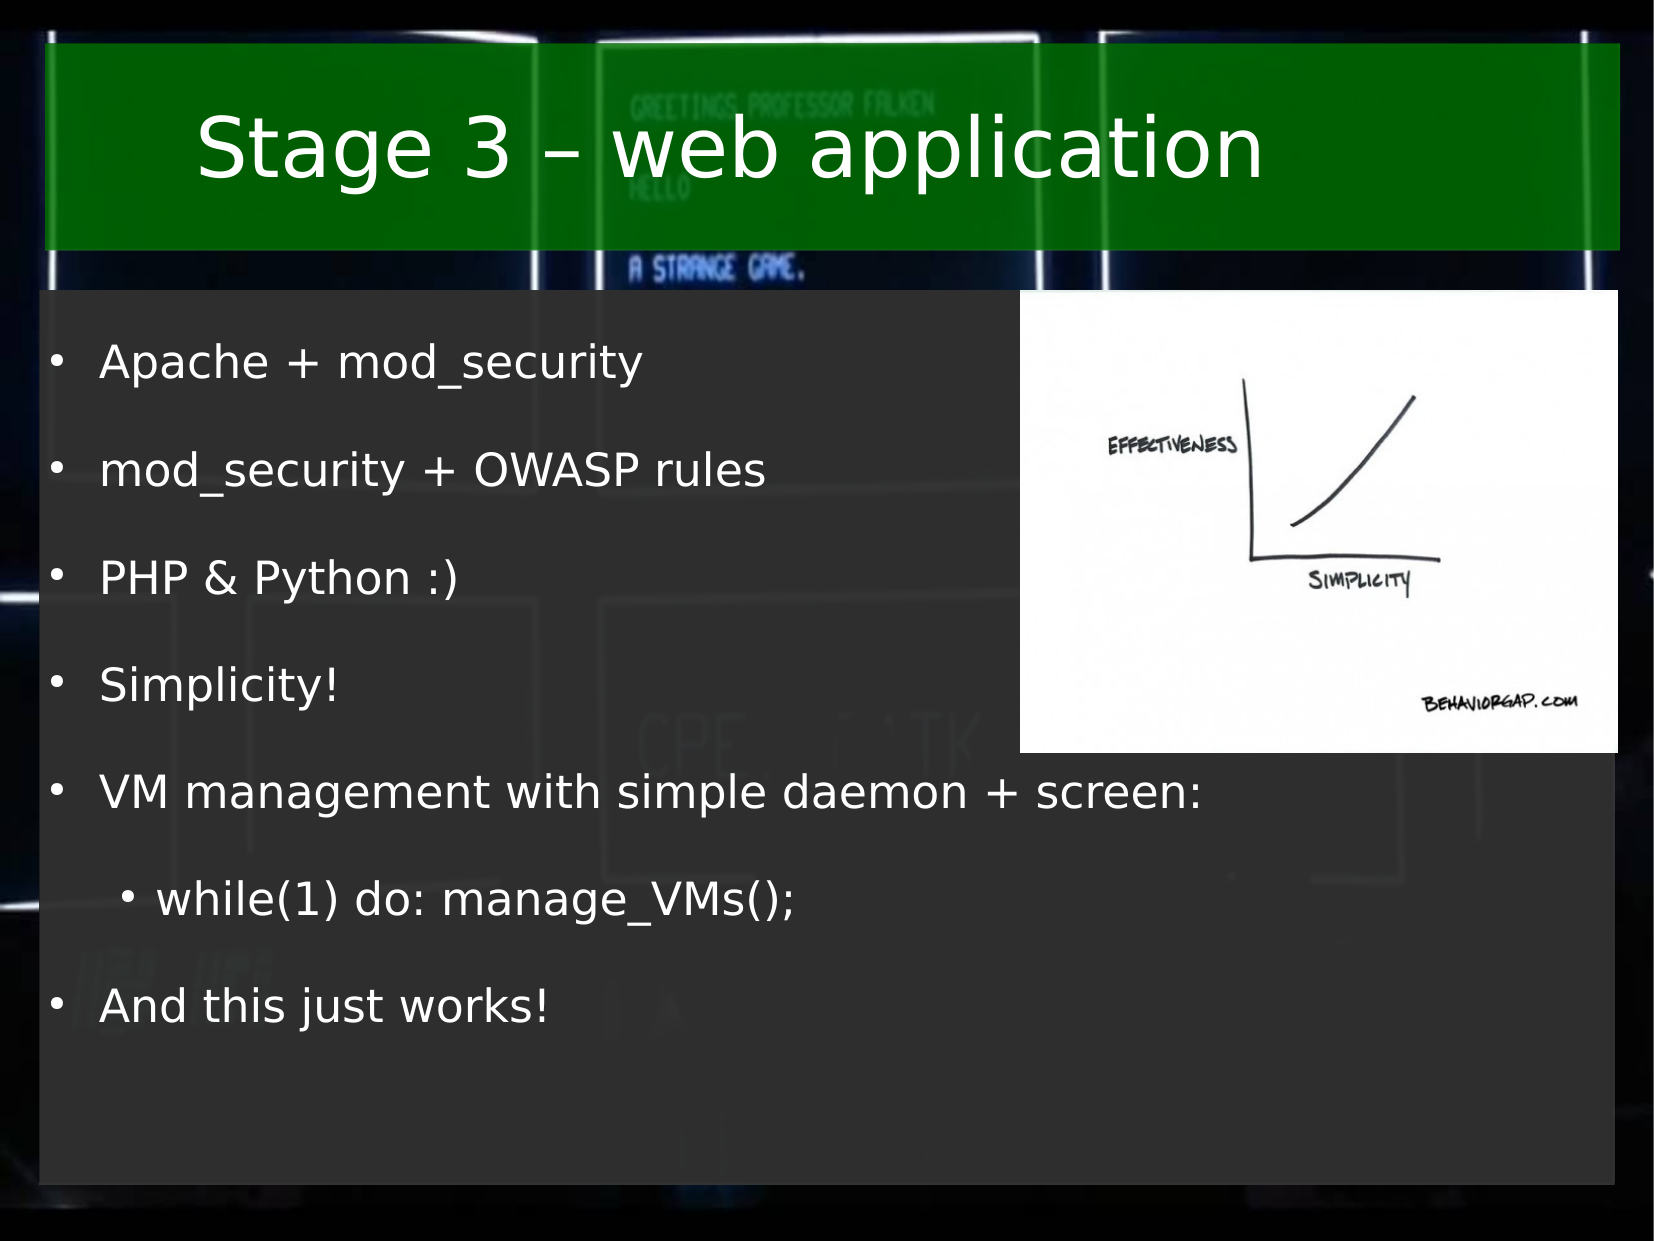

# Stage 3 – web application
 Apache + mod_security
 mod_security + OWASP rules
 PHP & Python :)
 Simplicity!
 VM management with simple daemon + screen:
while(1) do: manage_VMs();
 And this just works!